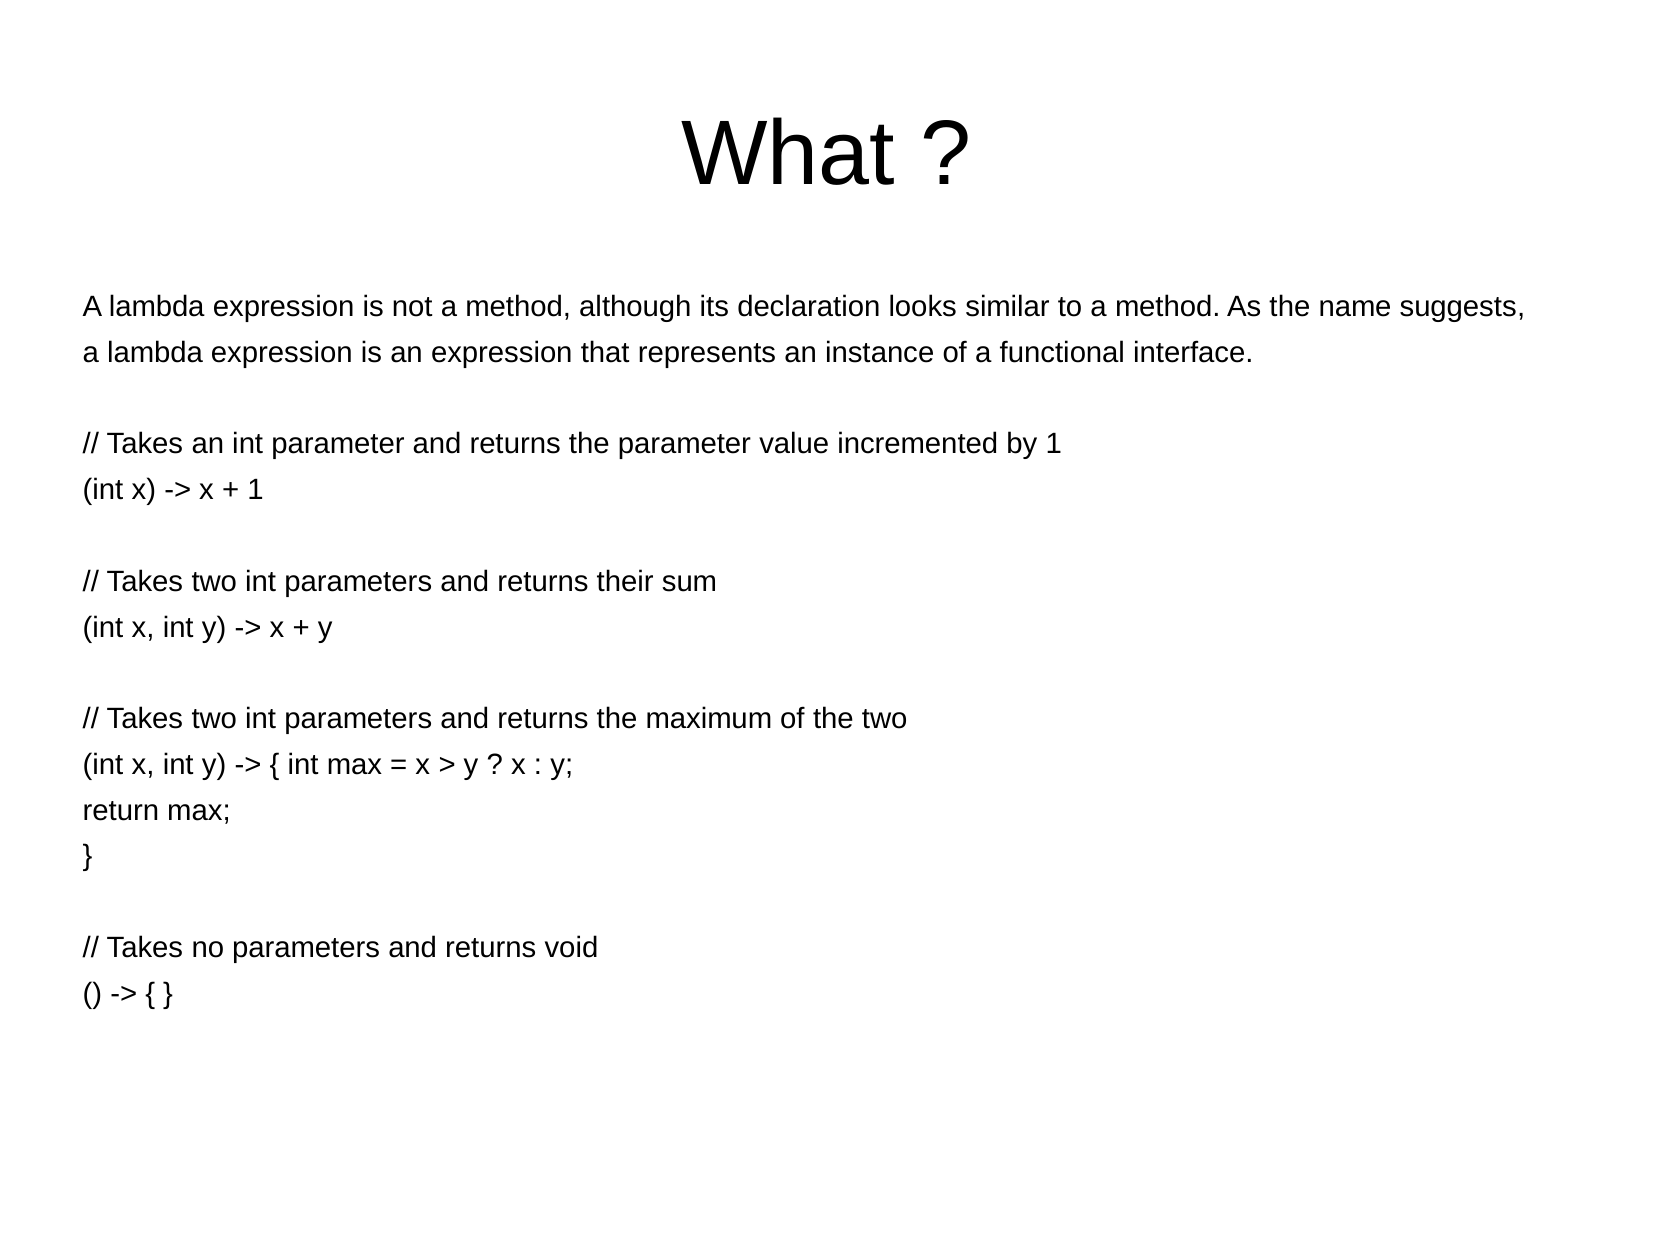

# What ?
A lambda expression is not a method, although its declaration looks similar to a method. As the name suggests,
a lambda expression is an expression that represents an instance of a functional interface.
// Takes an int parameter and returns the parameter value incremented by 1
(int x) -> x + 1
// Takes two int parameters and returns their sum
(int x, int y) -> x + y
// Takes two int parameters and returns the maximum of the two
(int x, int y) -> { int max = x > y ? x : y;
return max;
}
// Takes no parameters and returns void
() -> { }